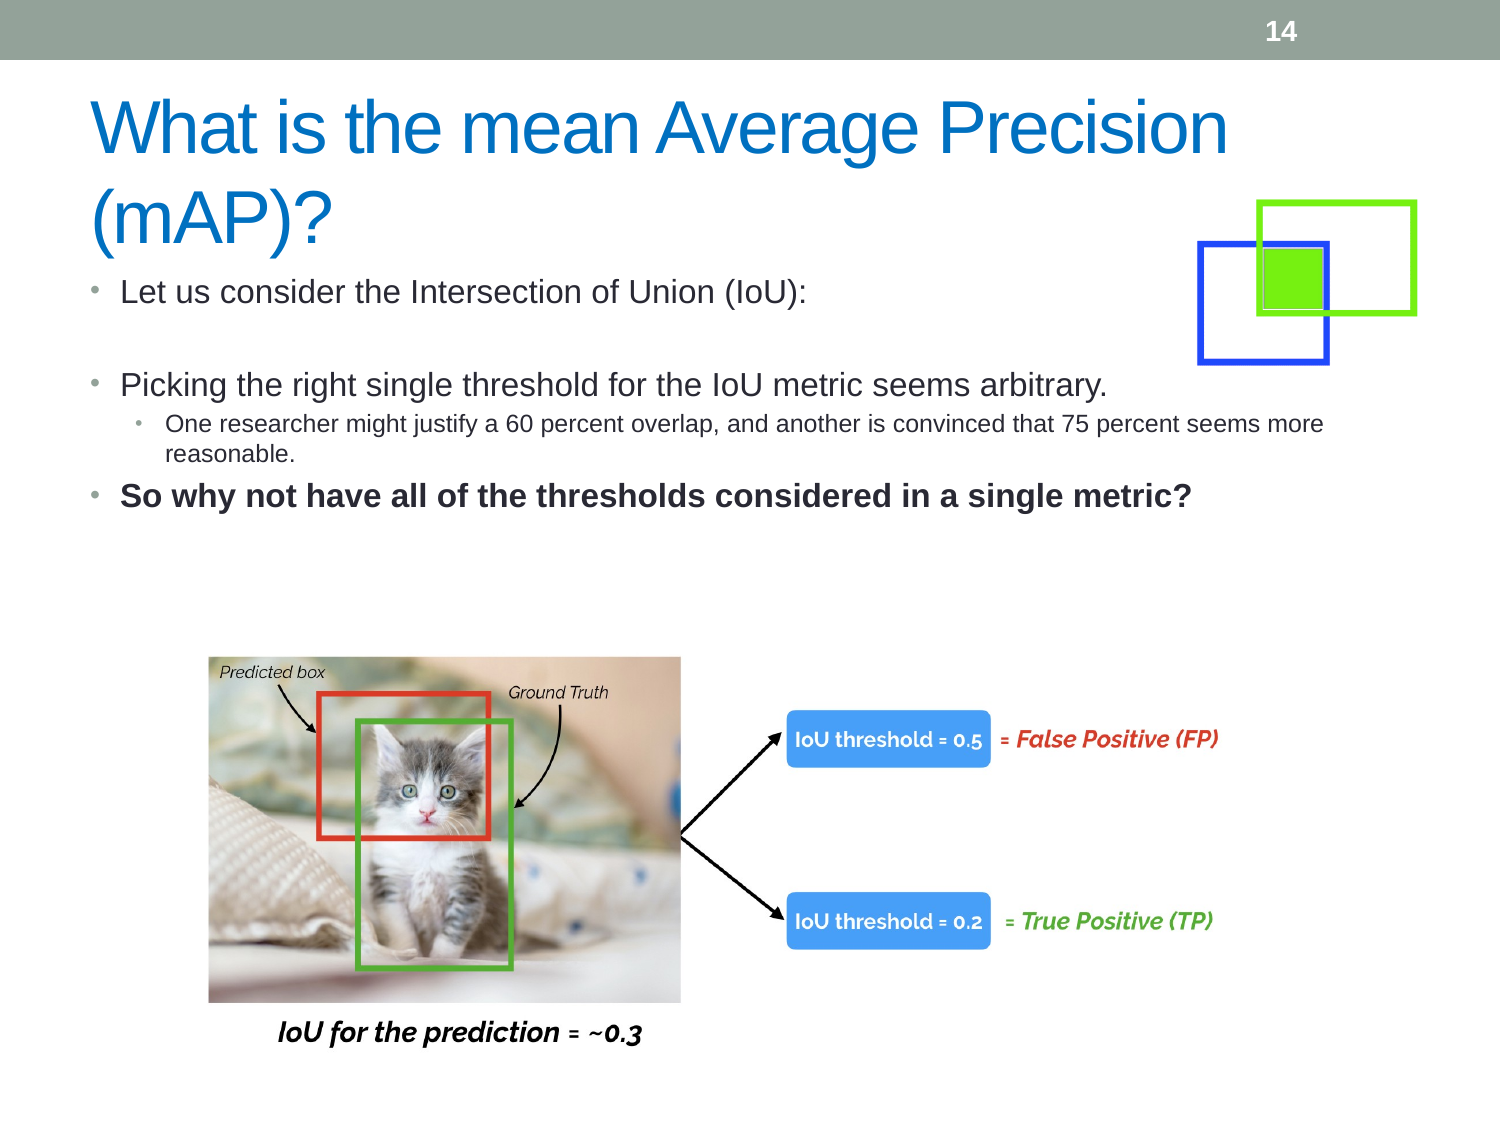

# What is the mean Average Precision (mAP)?
Let us consider the Intersection of Union (IoU):
Picking the right single threshold for the IoU metric seems arbitrary.
One researcher might justify a 60 percent overlap, and another is convinced that 75 percent seems more reasonable.
So why not have all of the thresholds considered in a single metric?